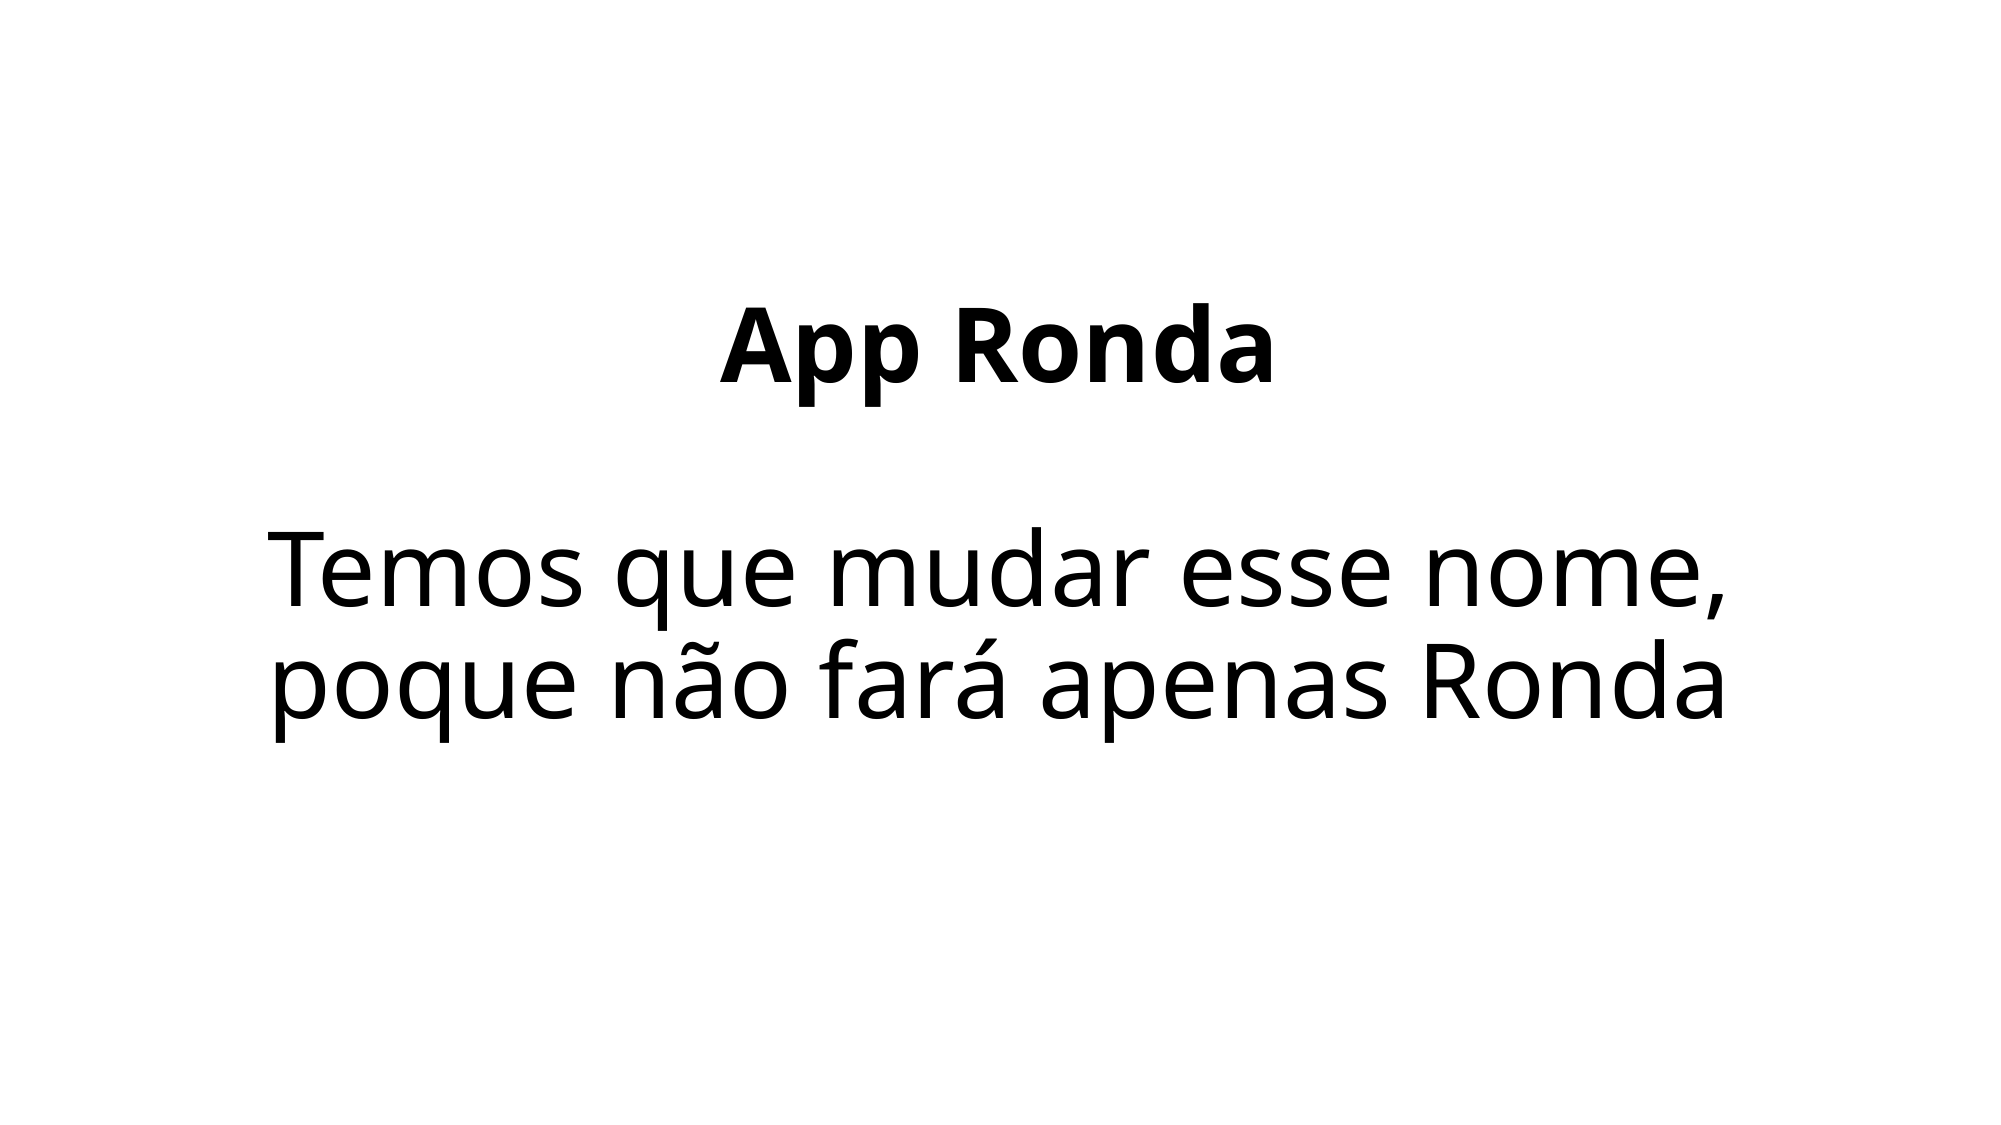

# App Ronda Temos que mudar esse nome, poque não fará apenas Ronda